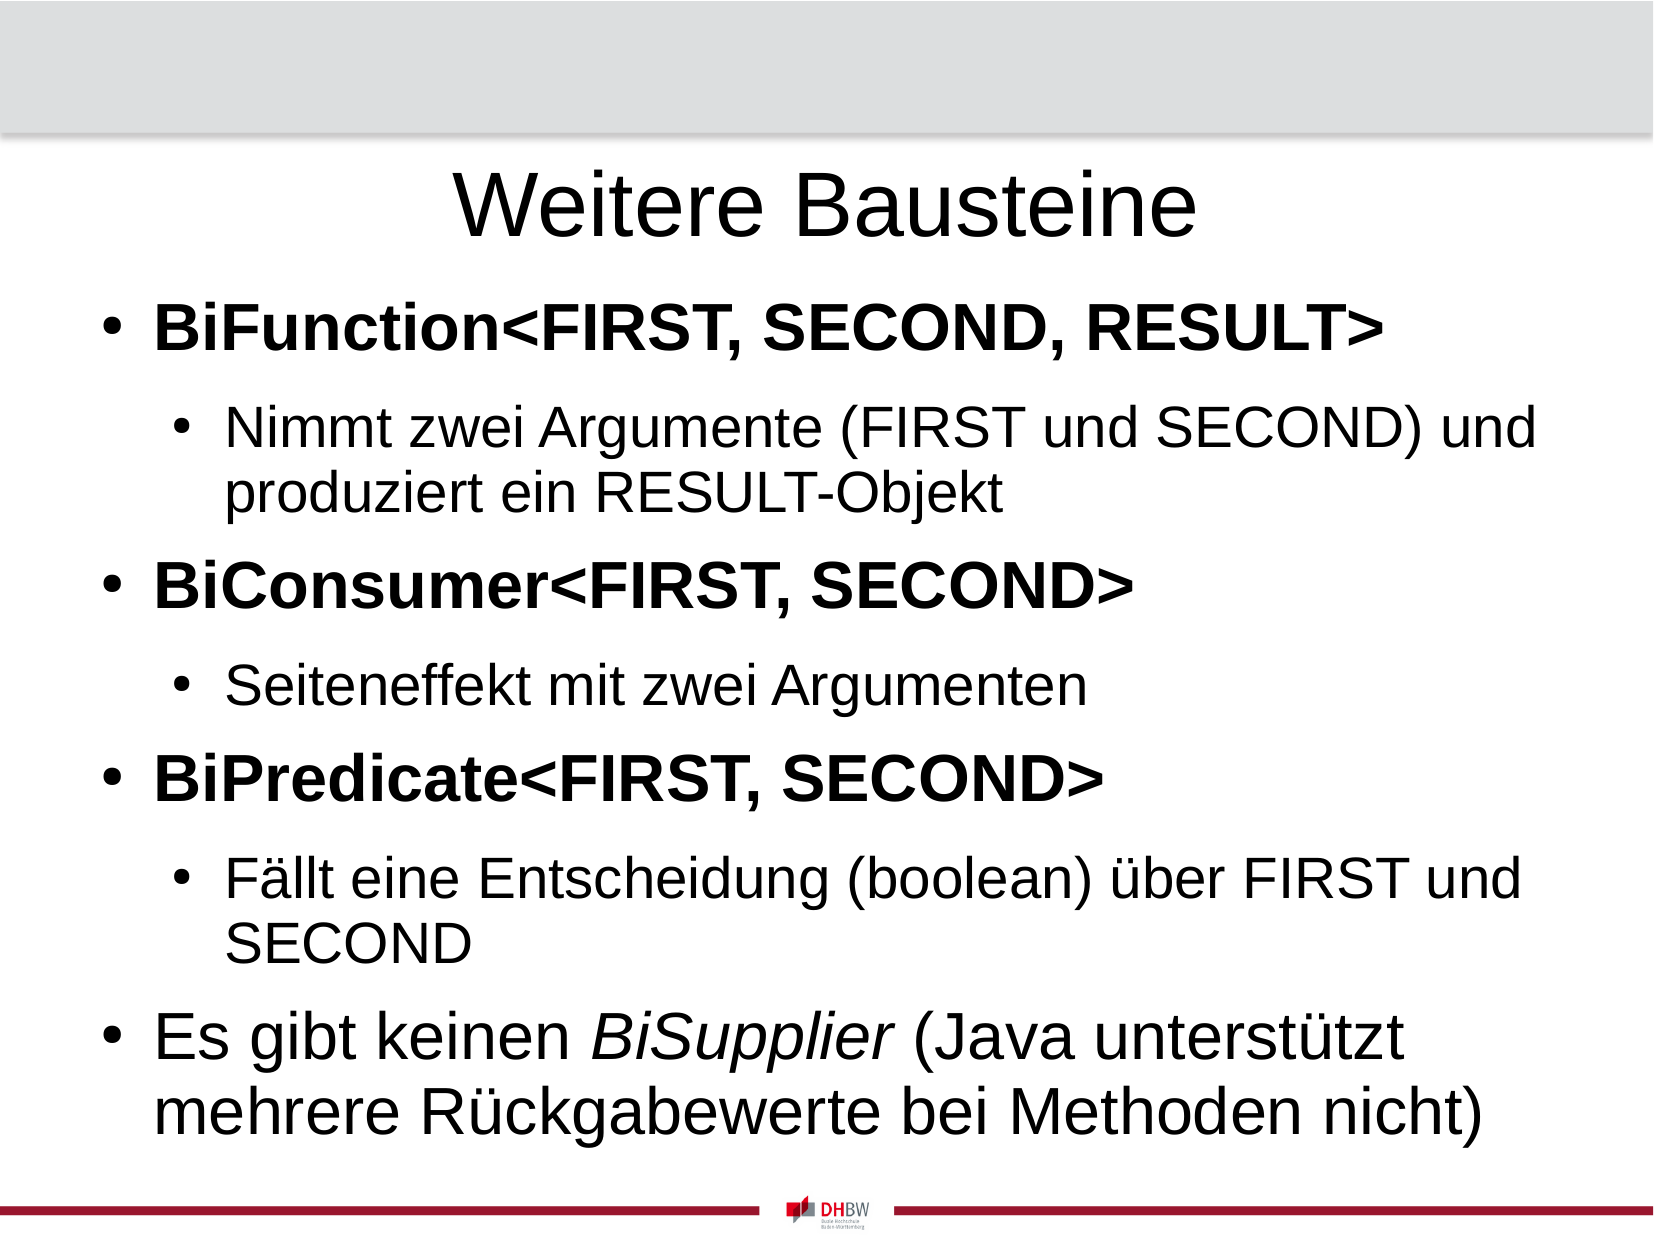

# Weitere Bausteine
BiFunction<FIRST, SECOND, RESULT>
Nimmt zwei Argumente (FIRST und SECOND) und produziert ein RESULT-Objekt
BiConsumer<FIRST, SECOND>
Seiteneffekt mit zwei Argumenten
BiPredicate<FIRST, SECOND>
Fällt eine Entscheidung (boolean) über FIRST und SECOND
Es gibt keinen BiSupplier (Java unterstützt mehrere Rückgabewerte bei Methoden nicht)